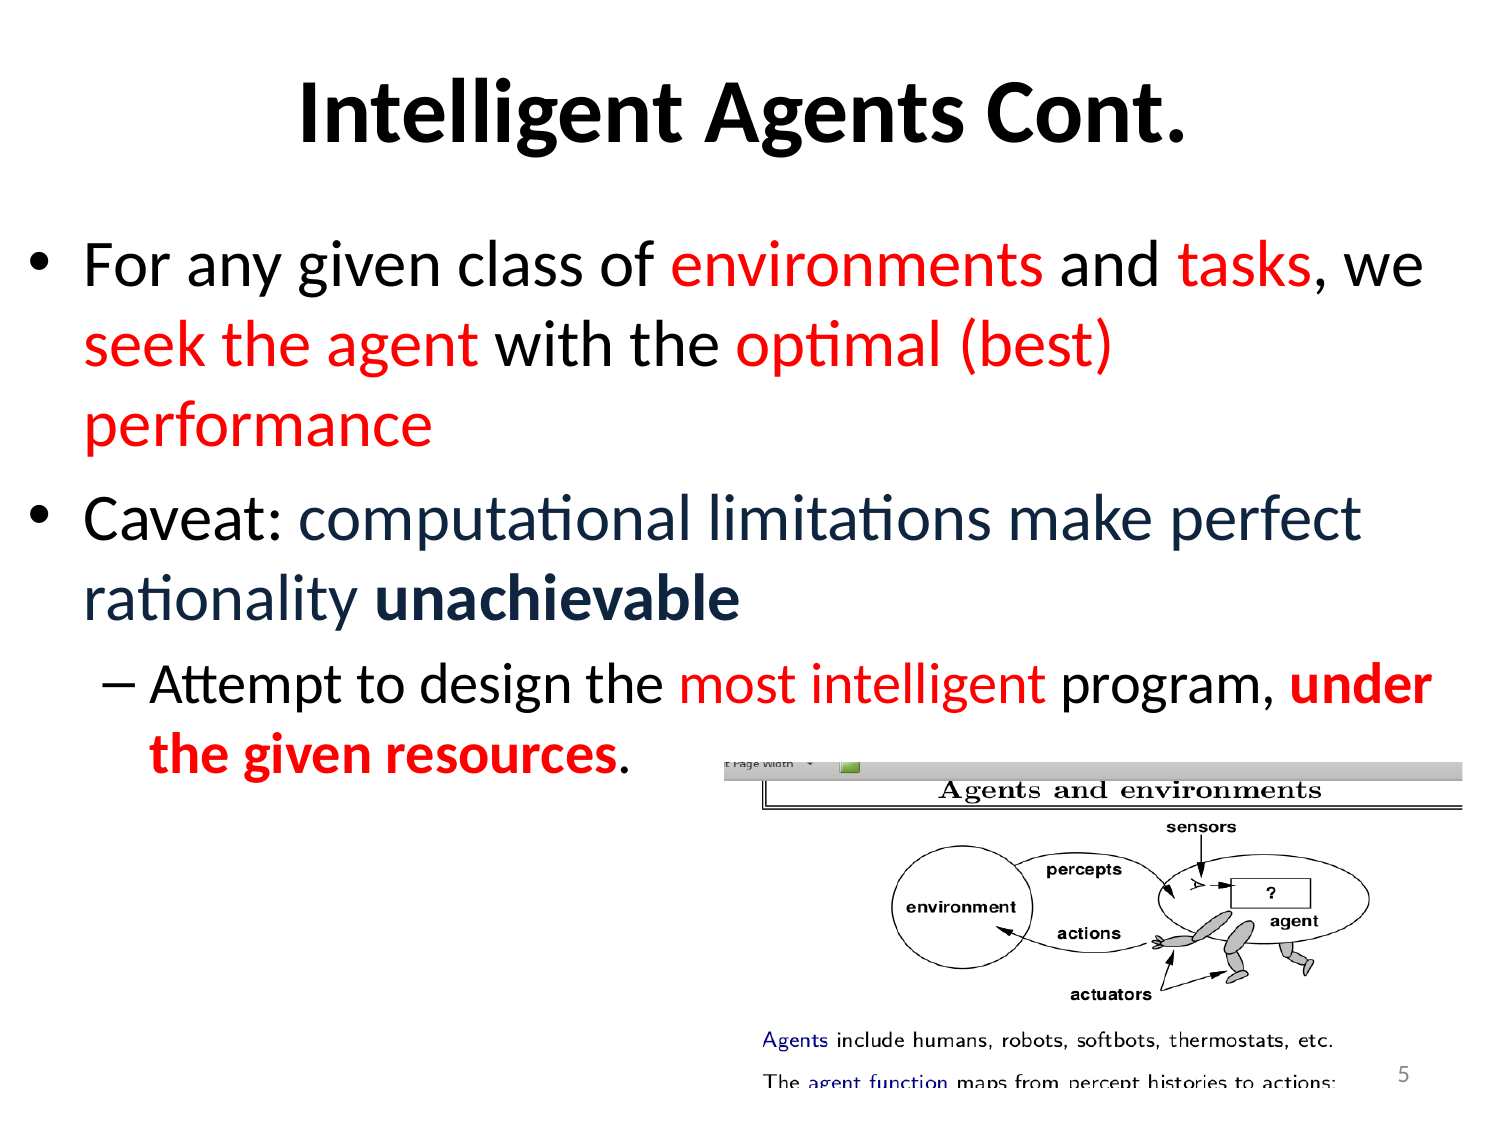

# Intelligent Agents Cont.
For any given class of environments and tasks, we seek the agent with the optimal (best) performance
Caveat: computational limitations make perfect rationality unachievable
Attempt to design the most intelligent program, under the given resources.